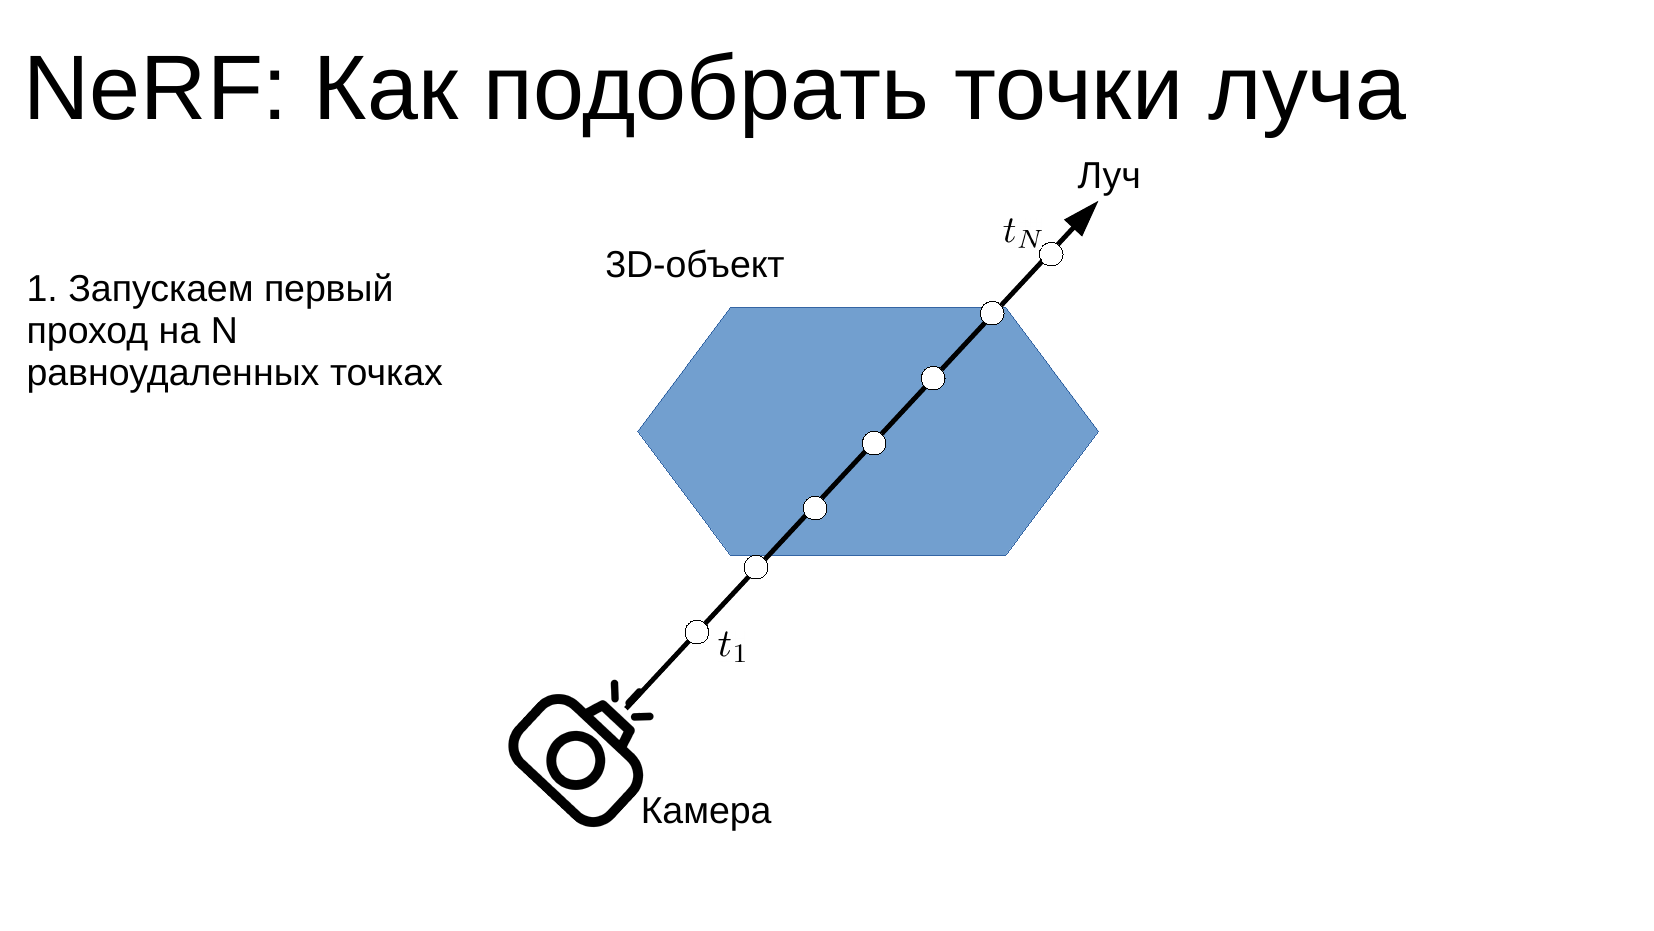

# NeRF: Как подобрать точки луча
Луч
3D-объект
1. Запускаем первый проход на N равноудаленных точках
Камера